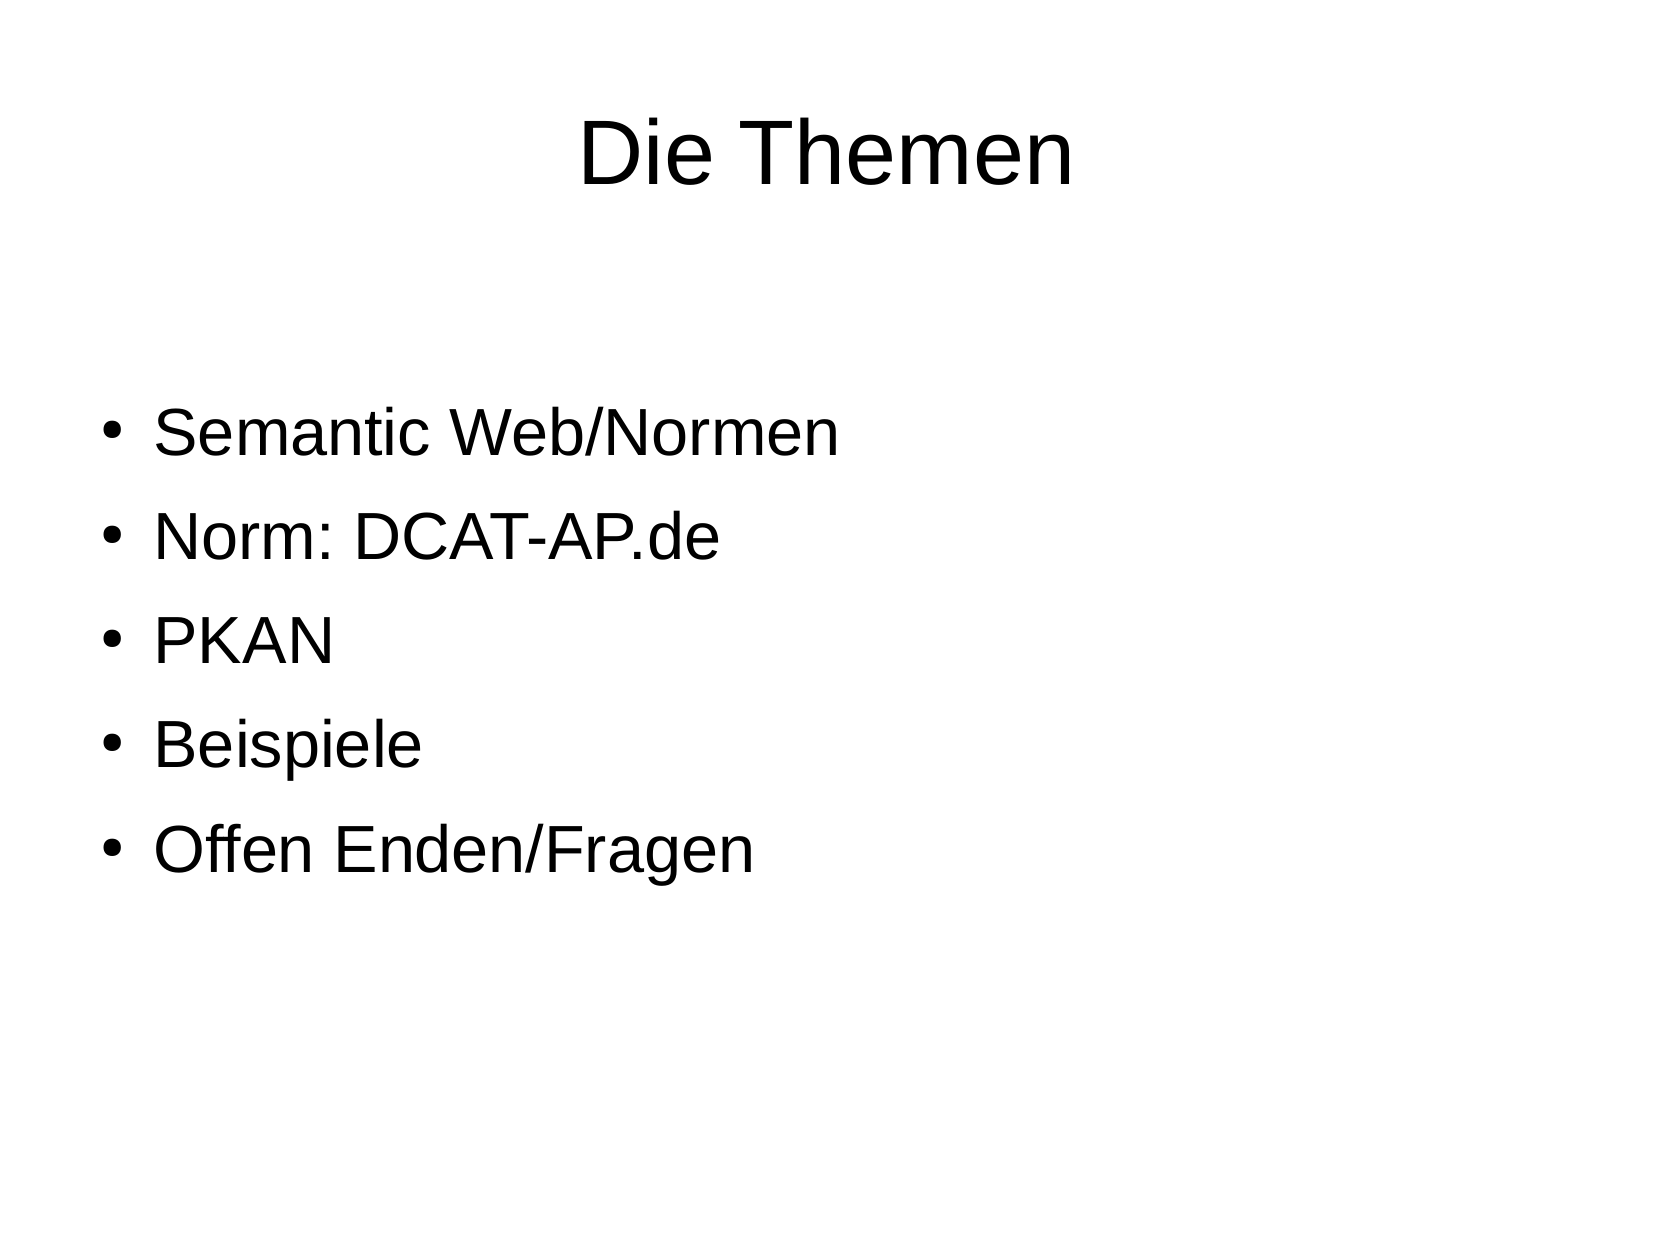

# Die Themen
Semantic Web/Normen
Norm: DCAT-AP.de
PKAN
Beispiele
Offen Enden/Fragen